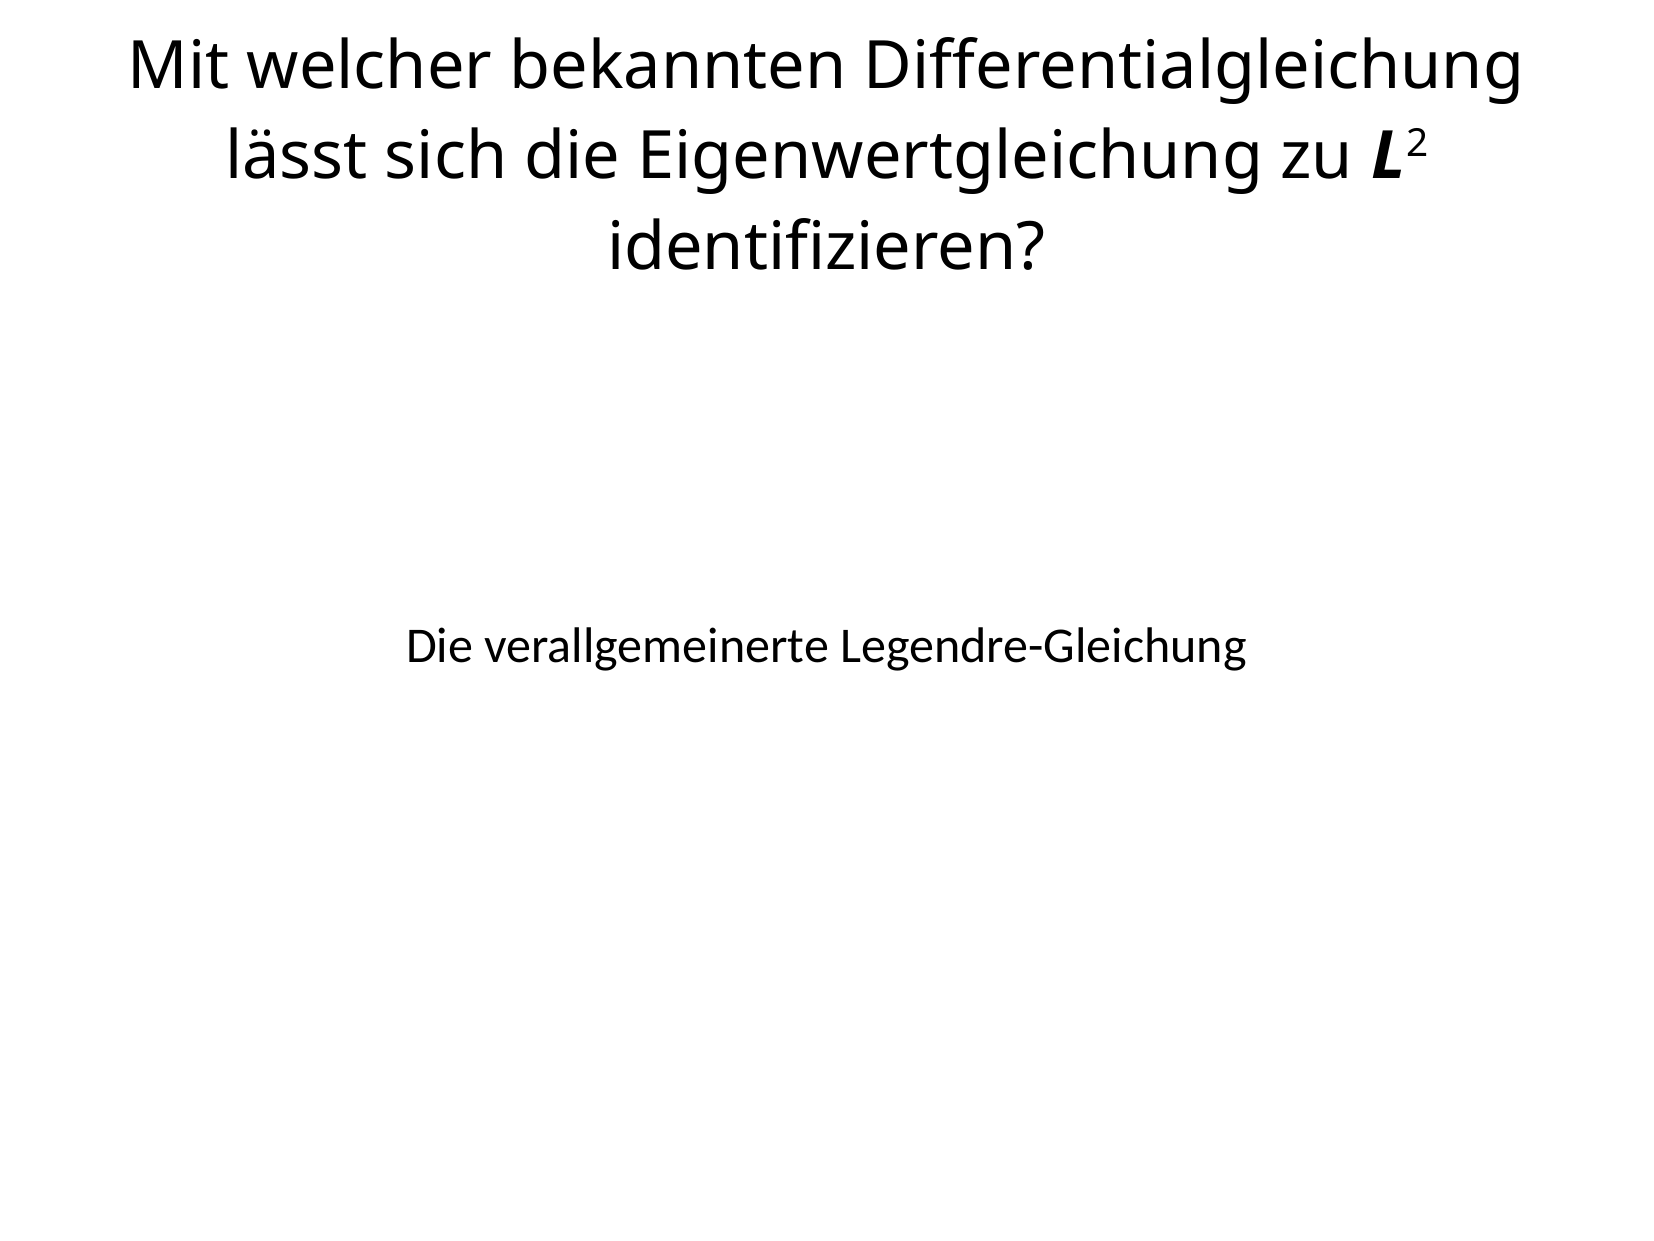

# Mit welcher bekannten Differentialgleichung lässt sich die Eigenwertgleichung zu L2 identifizieren?
Die verallgemeinerte Legendre-Gleichung